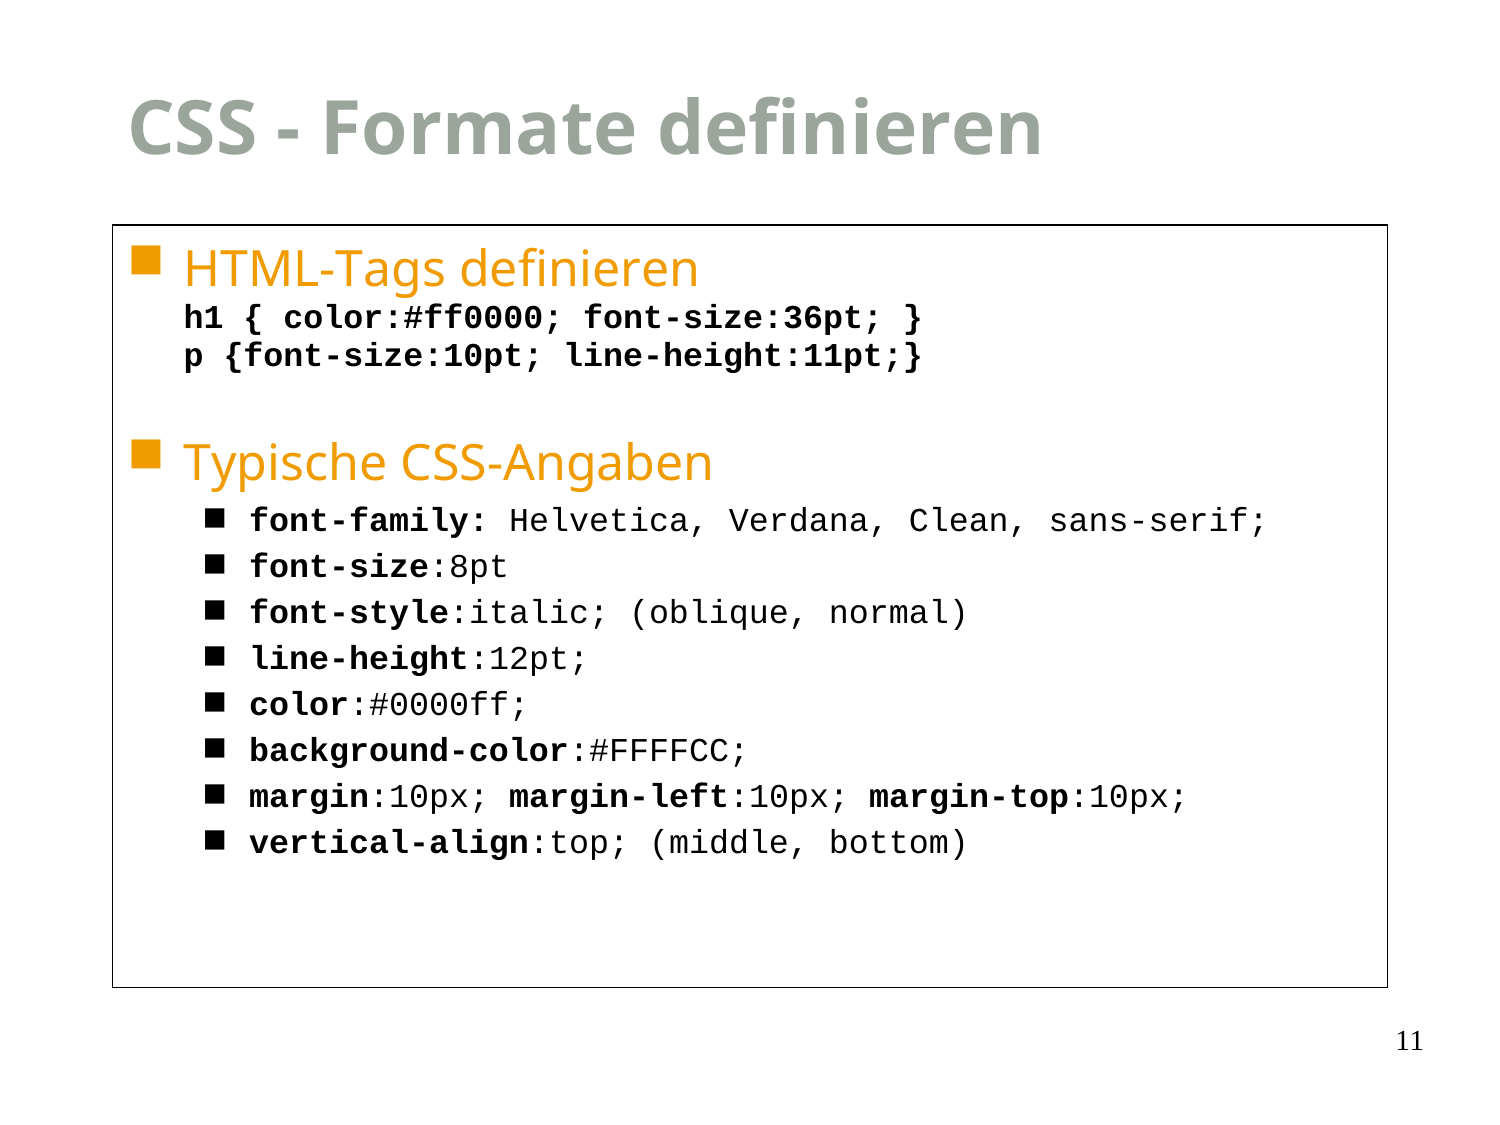

# CSS - Formate definieren
HTML-Tags definieren
h1 { color:#ff0000; font-size:36pt; }
p {font-size:10pt; line-height:11pt;}
Typische CSS-Angaben
font-family: Helvetica, Verdana, Clean, sans-serif;
font-size:8pt
font-style:italic; (oblique, normal)
line-height:12pt;
color:#0000ff;
background-color:#FFFFCC;
margin:10px; margin-left:10px; margin-top:10px;
vertical-align:top; (middle, bottom)
11